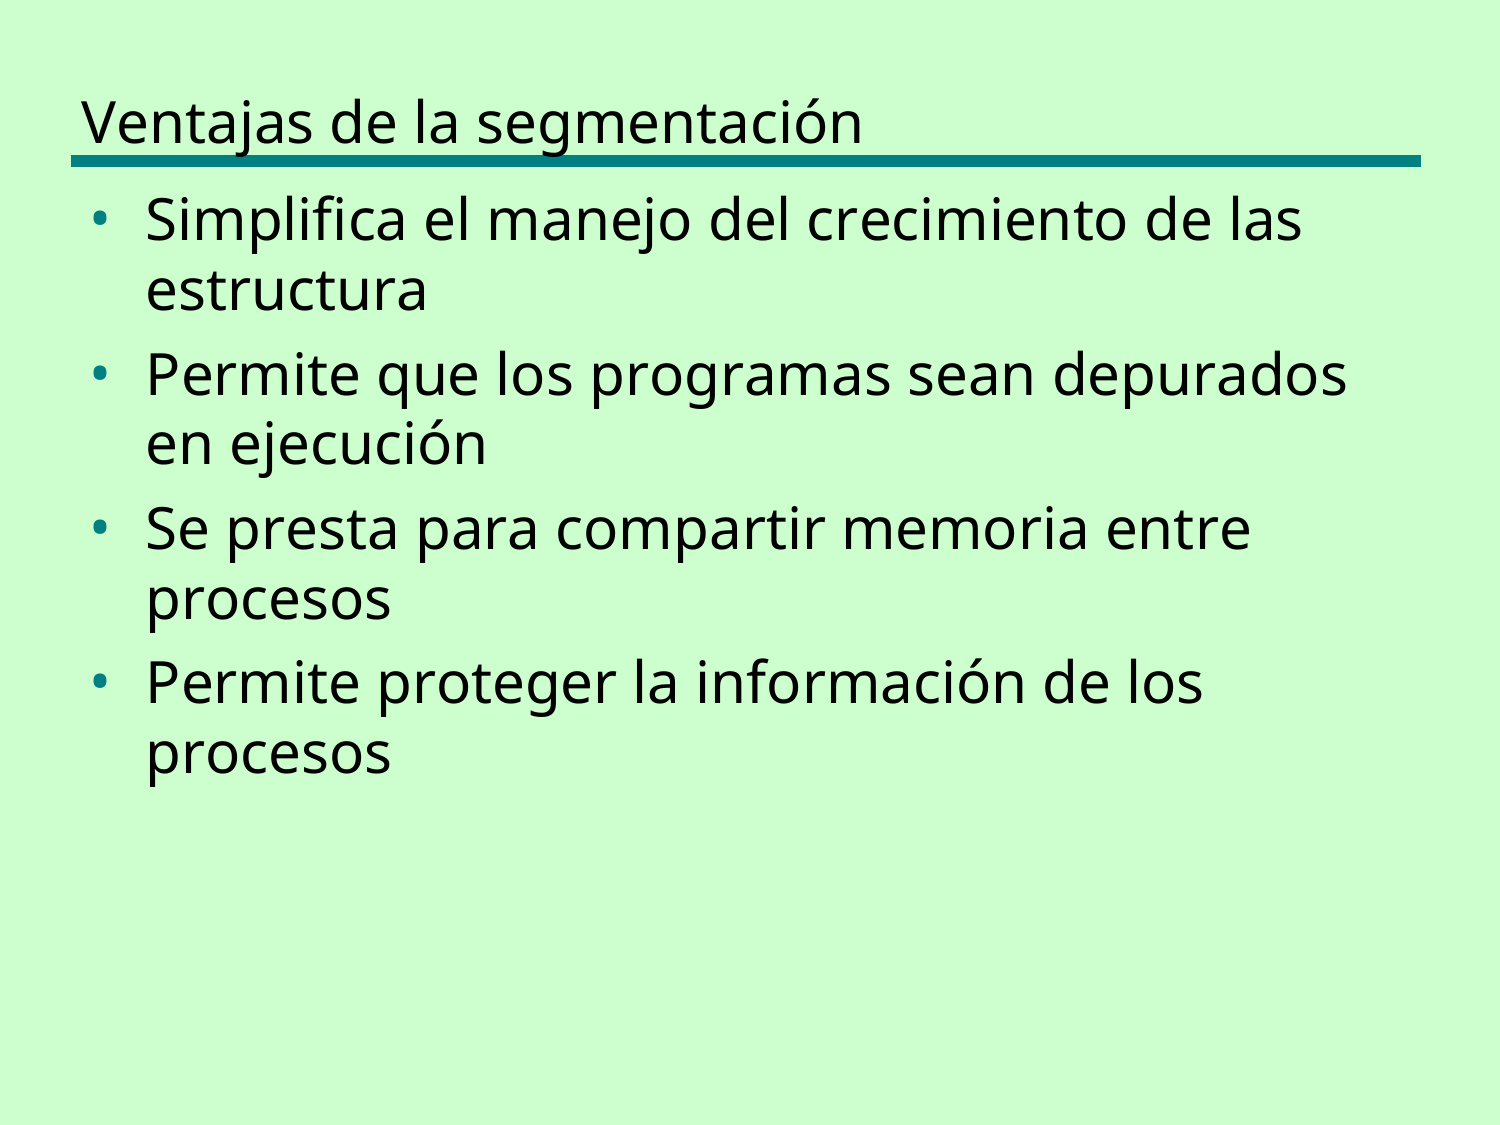

# Ventajas de la segmentación
Simplifica el manejo del crecimiento de las estructura
Permite que los programas sean depurados en ejecución
Se presta para compartir memoria entre procesos
Permite proteger la información de los procesos